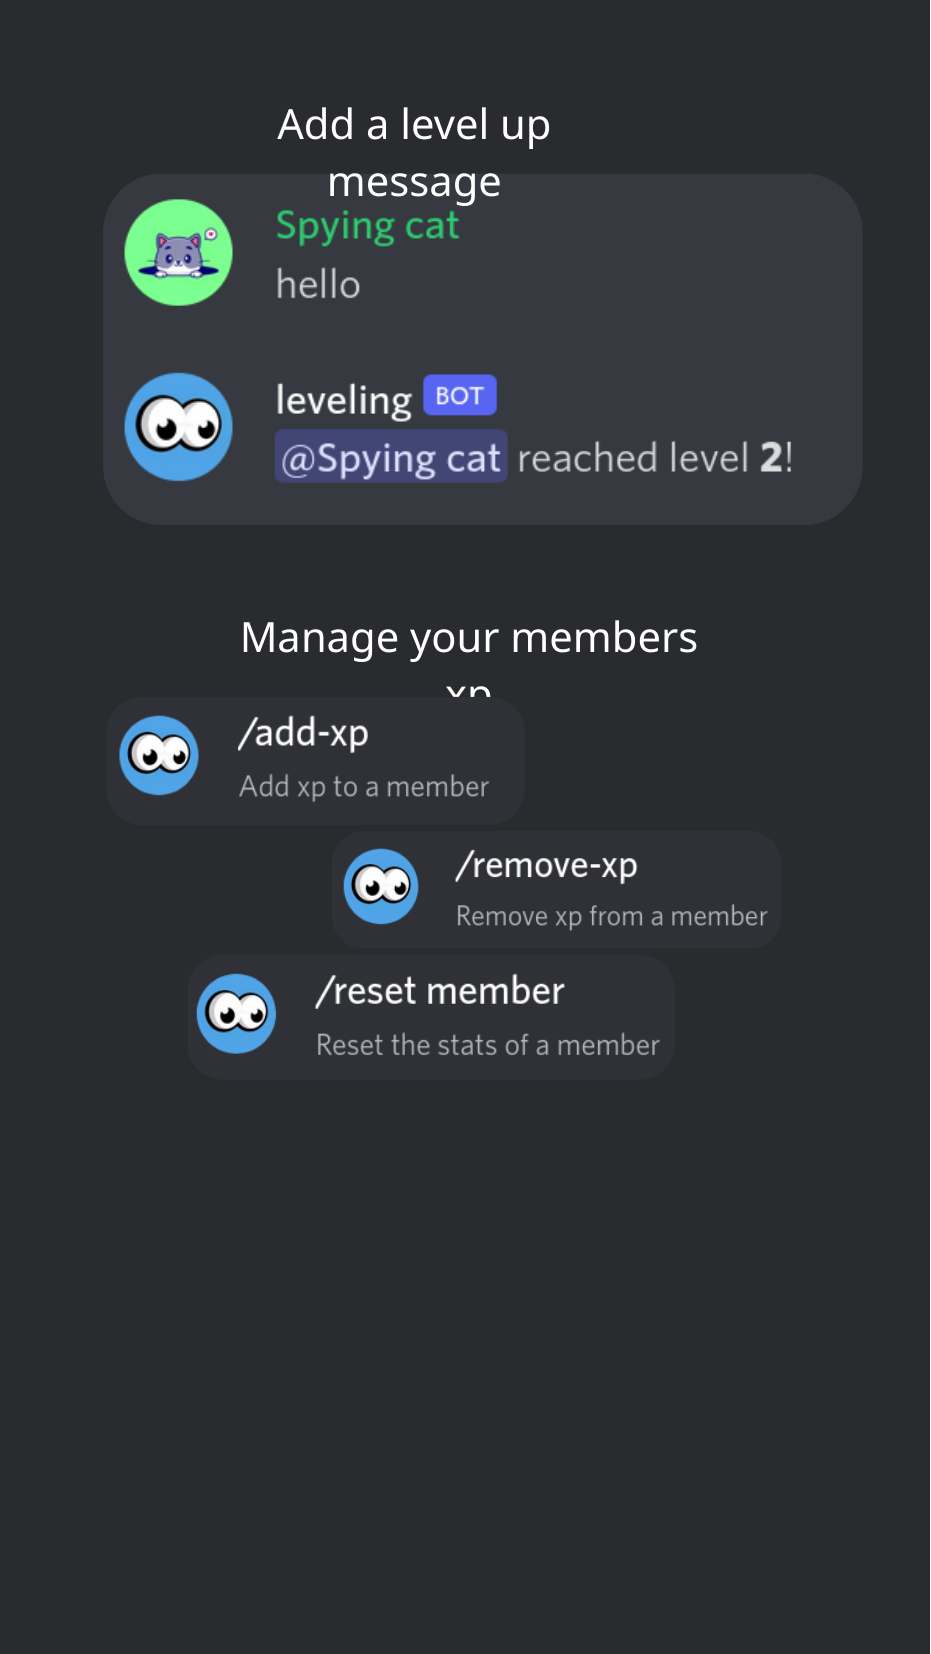

Add a level up message
Manage your members xp